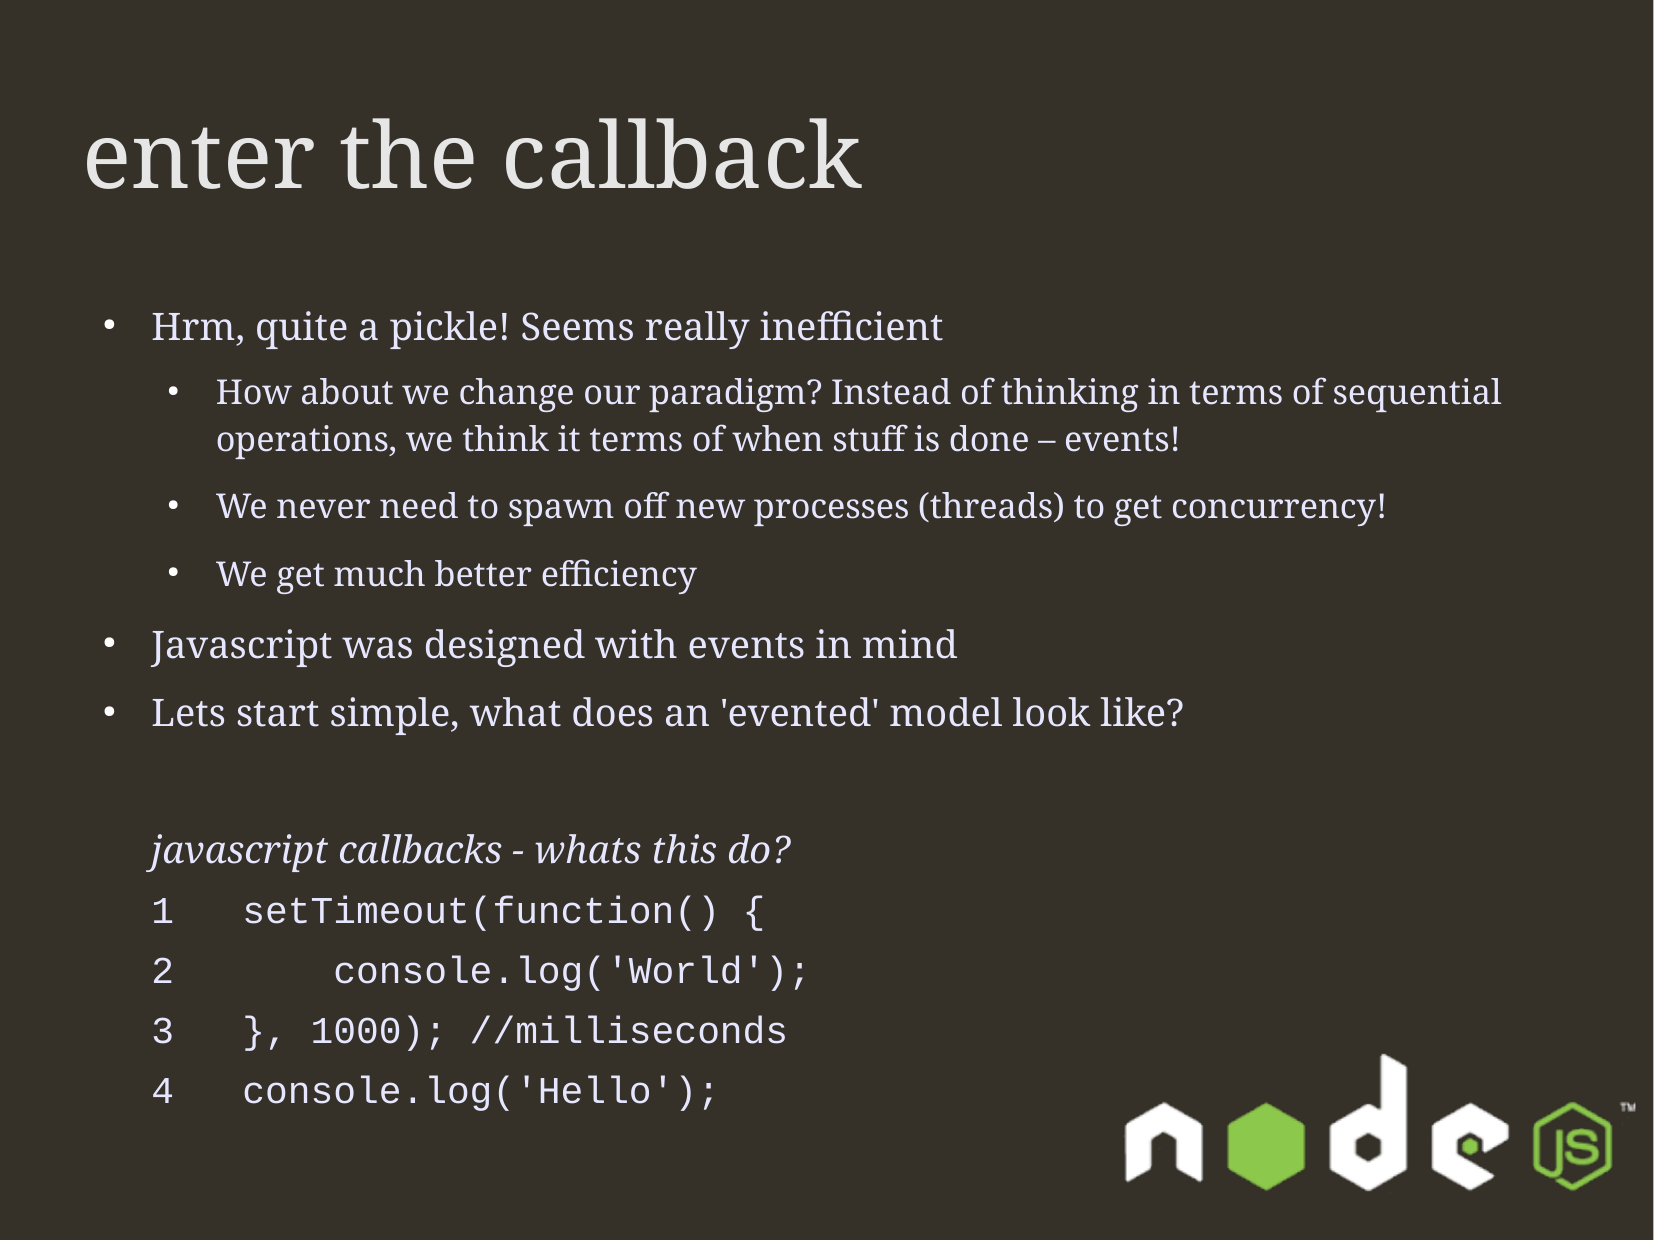

# enter the callback
Hrm, quite a pickle! Seems really inefficient
How about we change our paradigm? Instead of thinking in terms of sequential operations, we think it terms of when stuff is done – events!
We never need to spawn off new processes (threads) to get concurrency!
We get much better efficiency
Javascript was designed with events in mind
Lets start simple, what does an 'evented' model look like?
javascript callbacks - whats this do?
1 setTimeout(function() {
2 console.log('World');
3 }, 1000); //milliseconds
4 console.log('Hello');